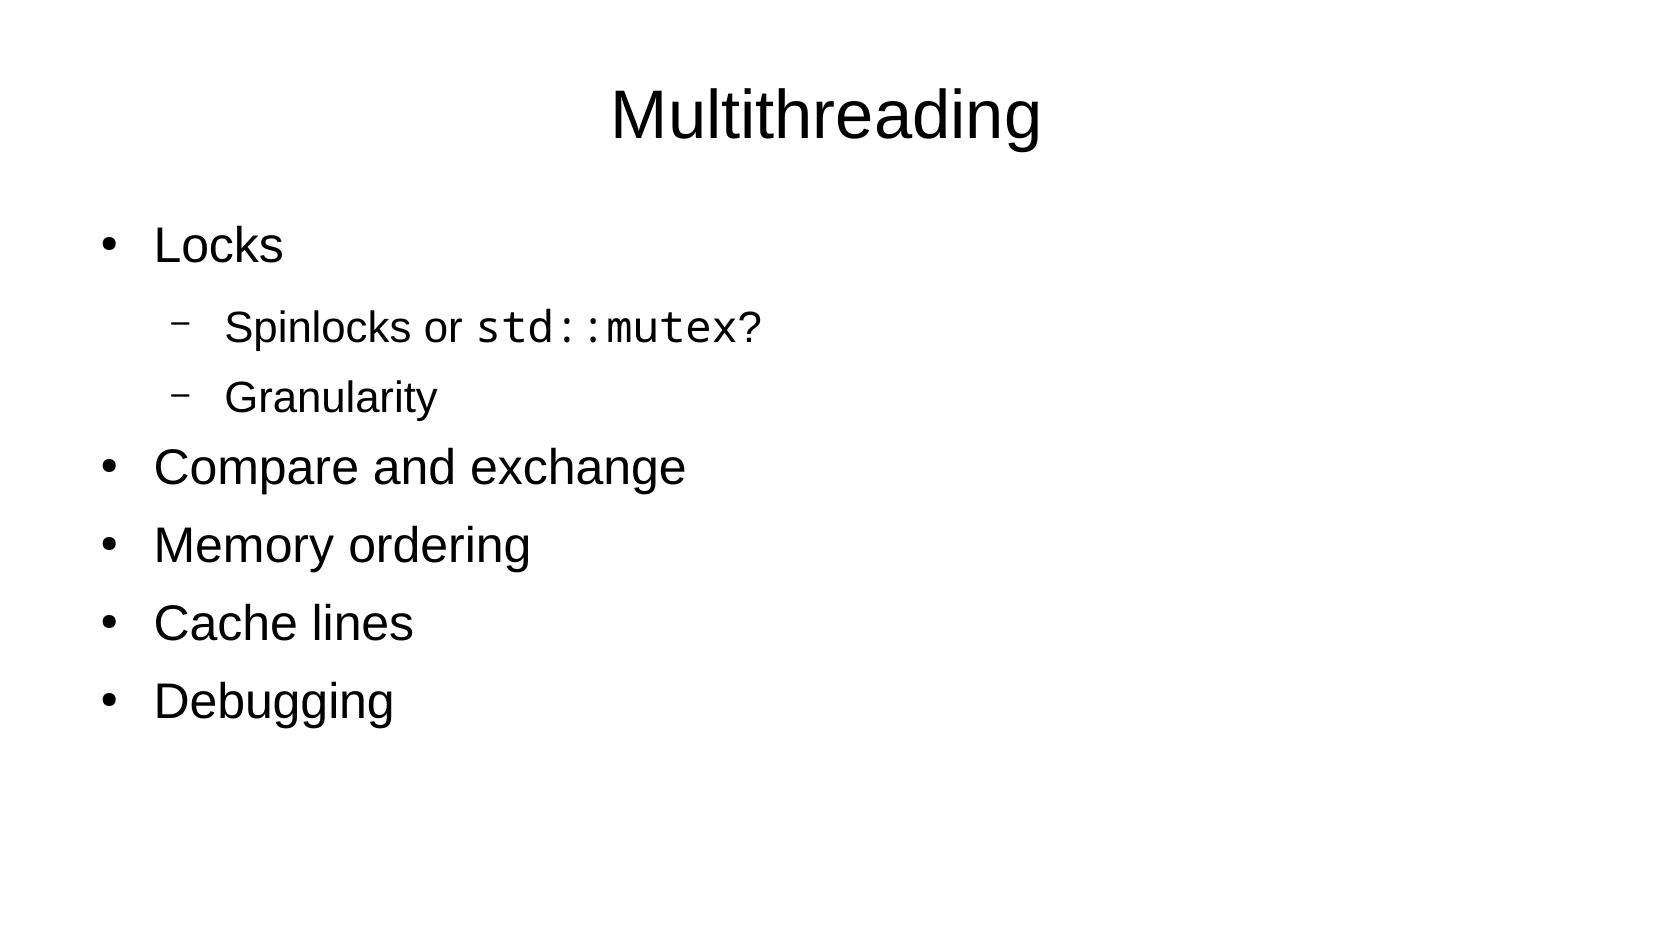

# Multithreading
Locks
Spinlocks or std::mutex?
Granularity
Compare and exchange
Memory ordering
Cache lines
Debugging